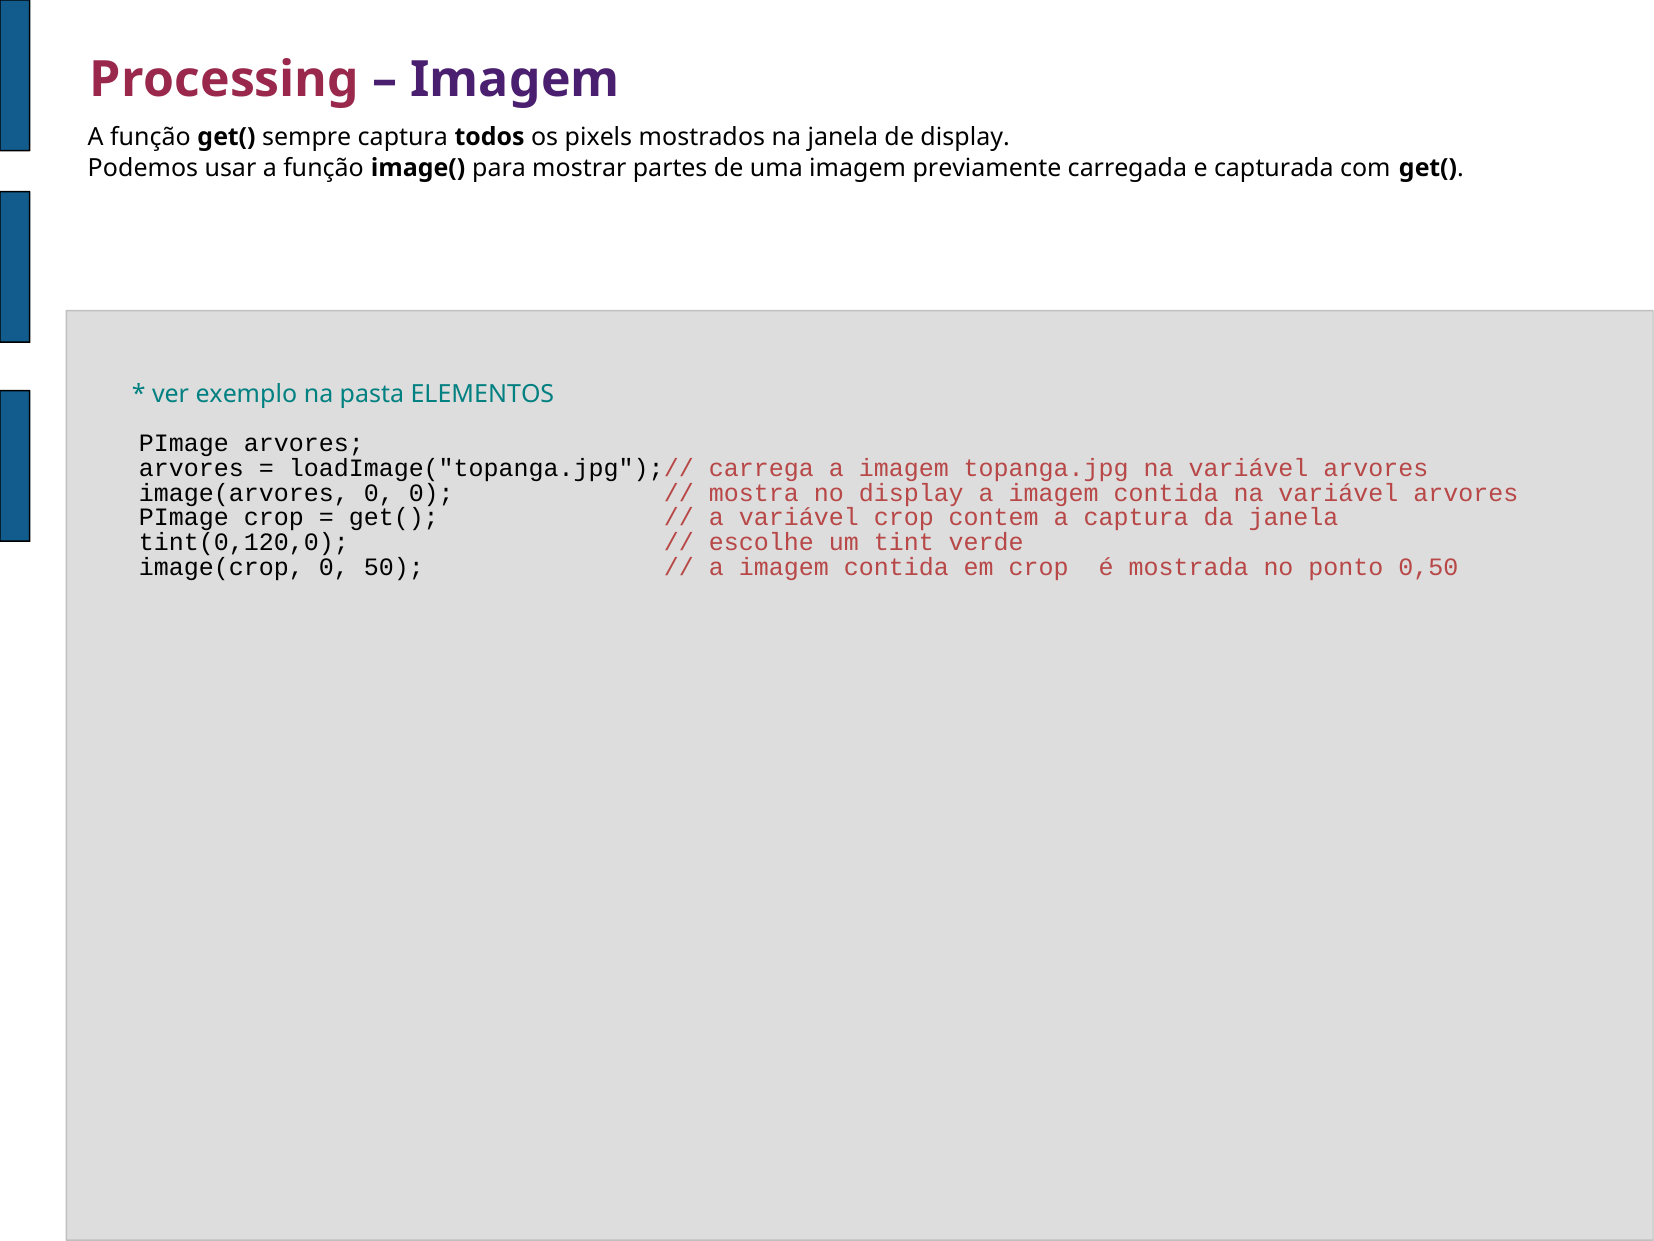

Processing – Imagem
A função get() sempre captura todos os pixels mostrados na janela de display.
Podemos usar a função image() para mostrar partes de uma imagem previamente carregada e capturada com get().
PImage arvores;
arvores = loadImage("topanga.jpg");// carrega a imagem topanga.jpg na variável arvores
image(arvores, 0, 0); // mostra no display a imagem contida na variável arvores
PImage crop = get(); // a variável crop contem a captura da janela
tint(0,120,0); // escolhe um tint verde
image(crop, 0, 50); // a imagem contida em crop é mostrada no ponto 0,50
* ver exemplo na pasta ELEMENTOS